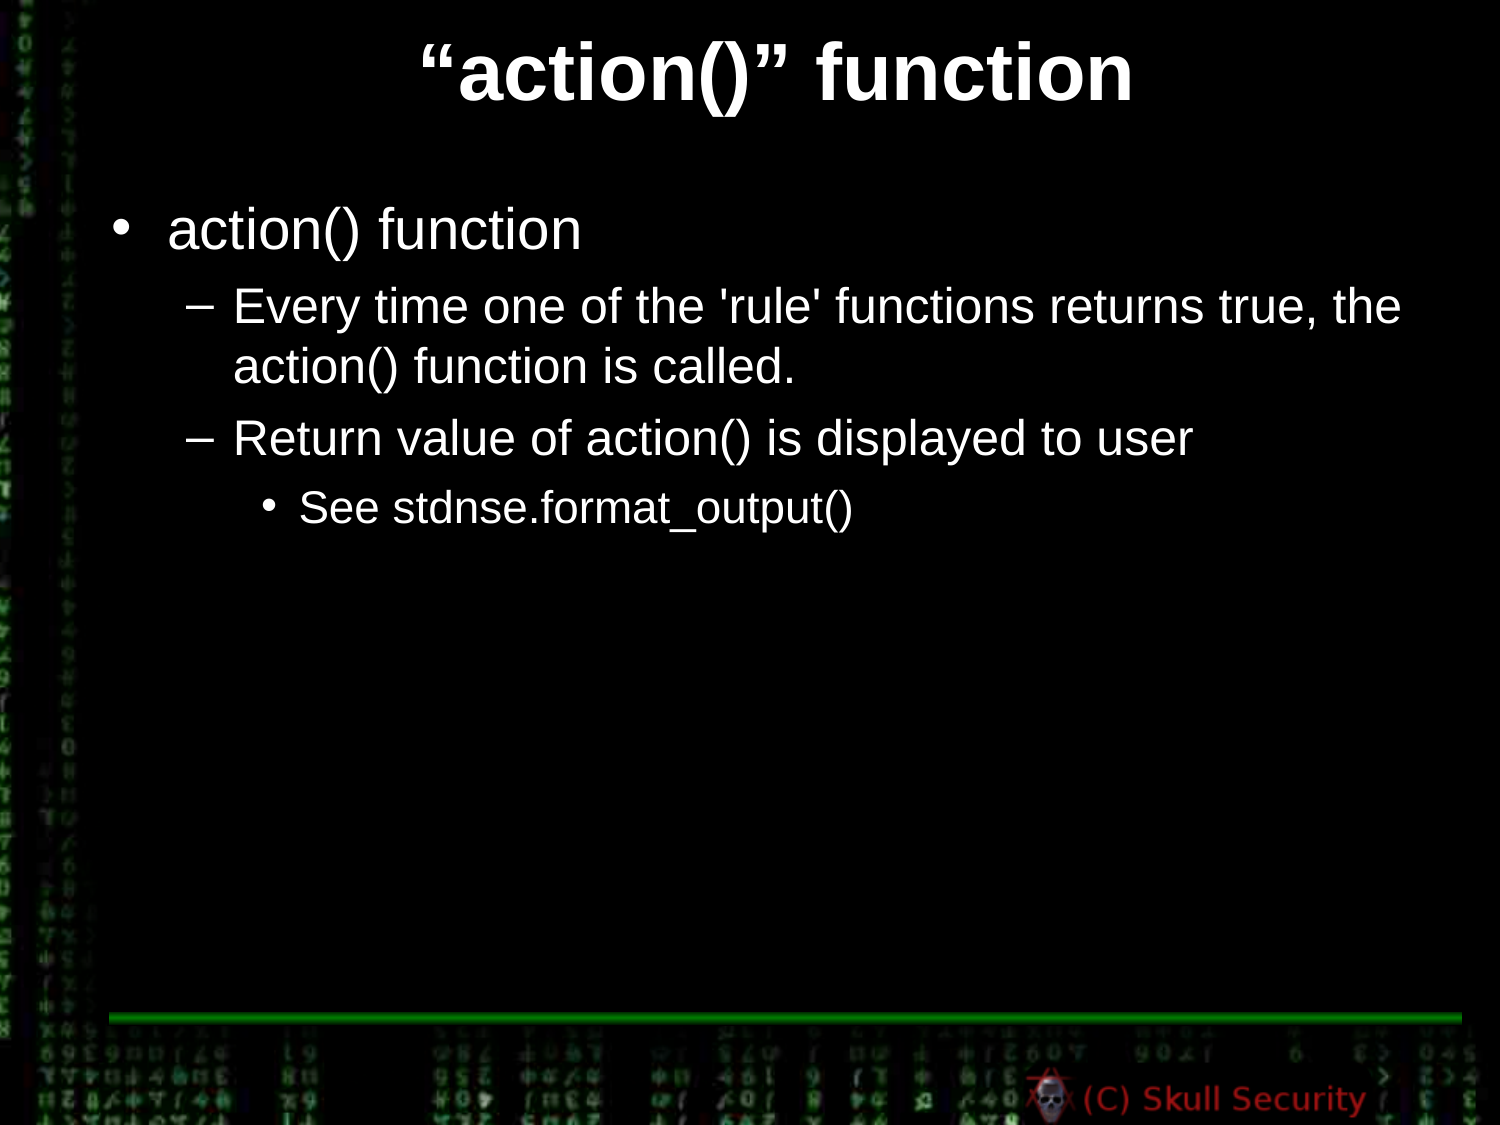

# “action()” function
action() function
Every time one of the 'rule' functions returns true, the action() function is called.
Return value of action() is displayed to user
See stdnse.format_output()